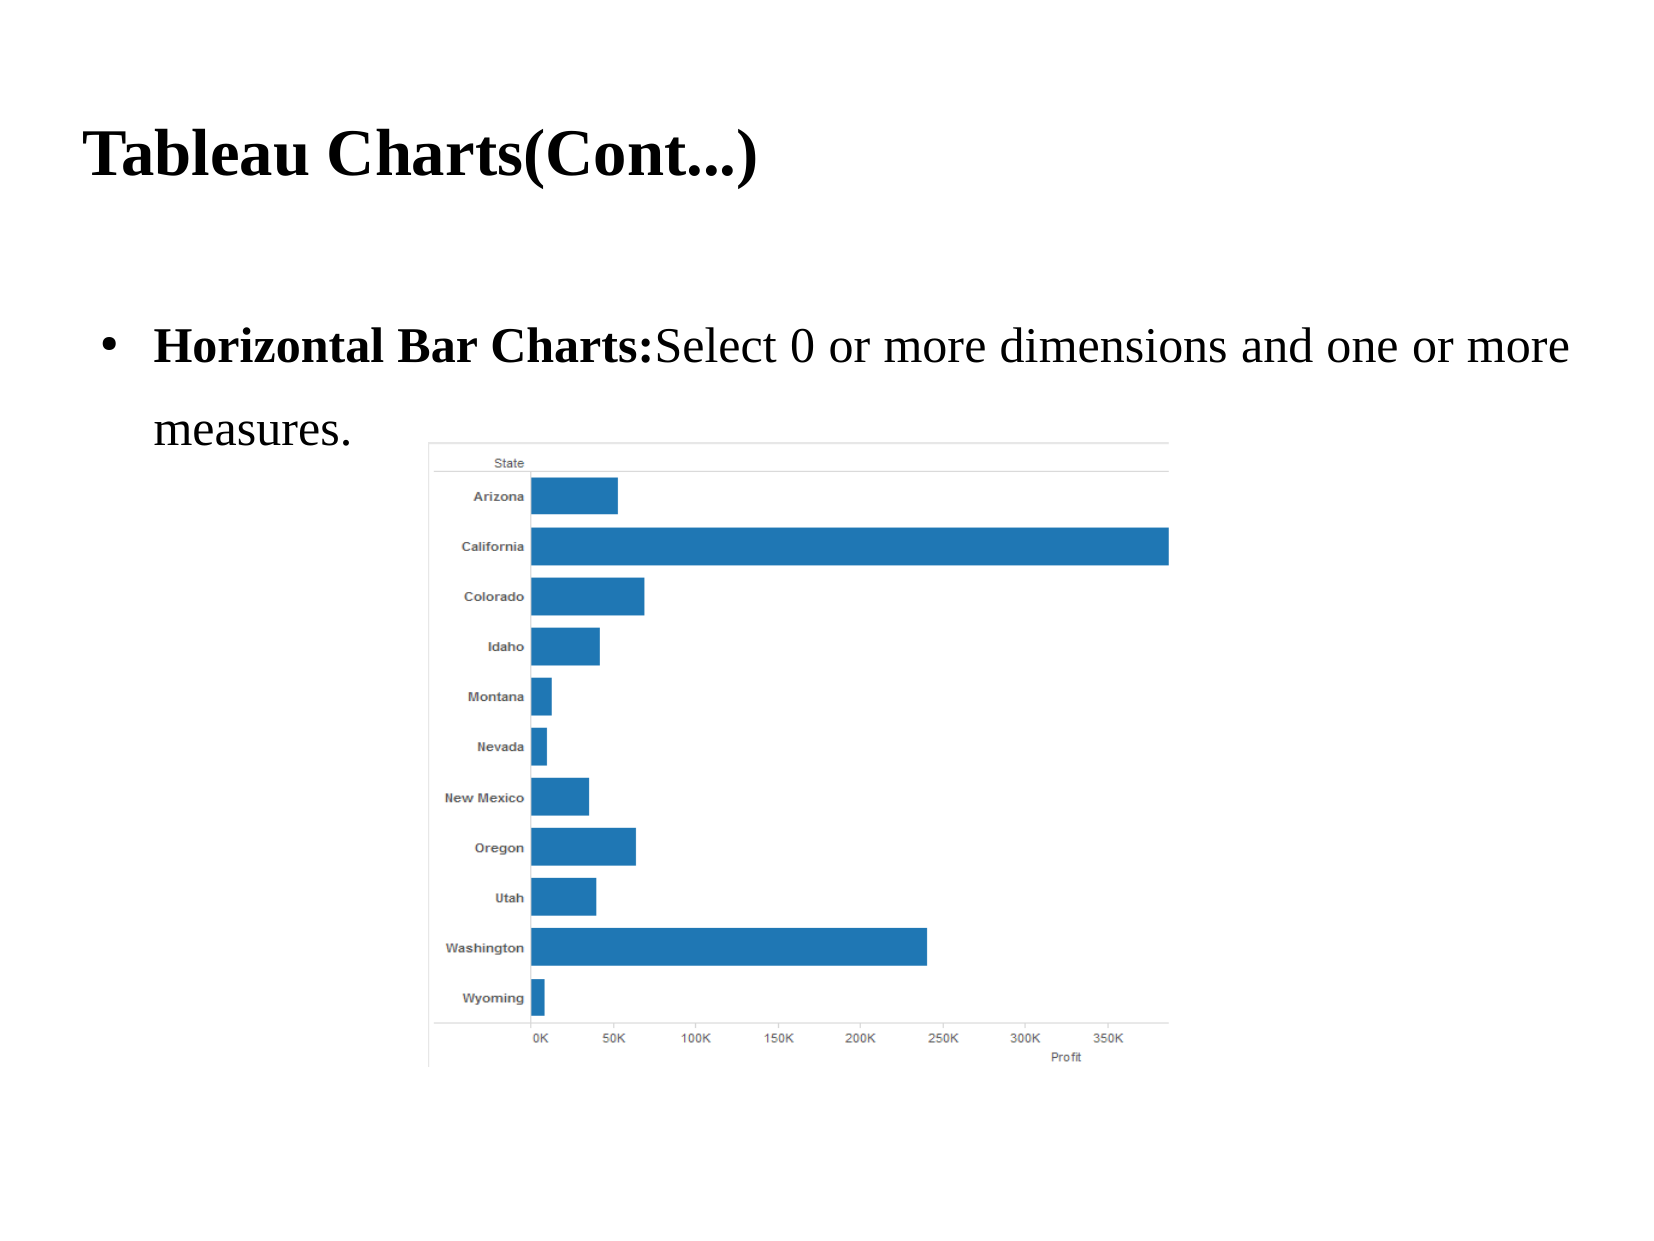

# Tableau Charts(Cont...)
Horizontal Bar Charts:Select 0 or more dimensions and one or more measures.